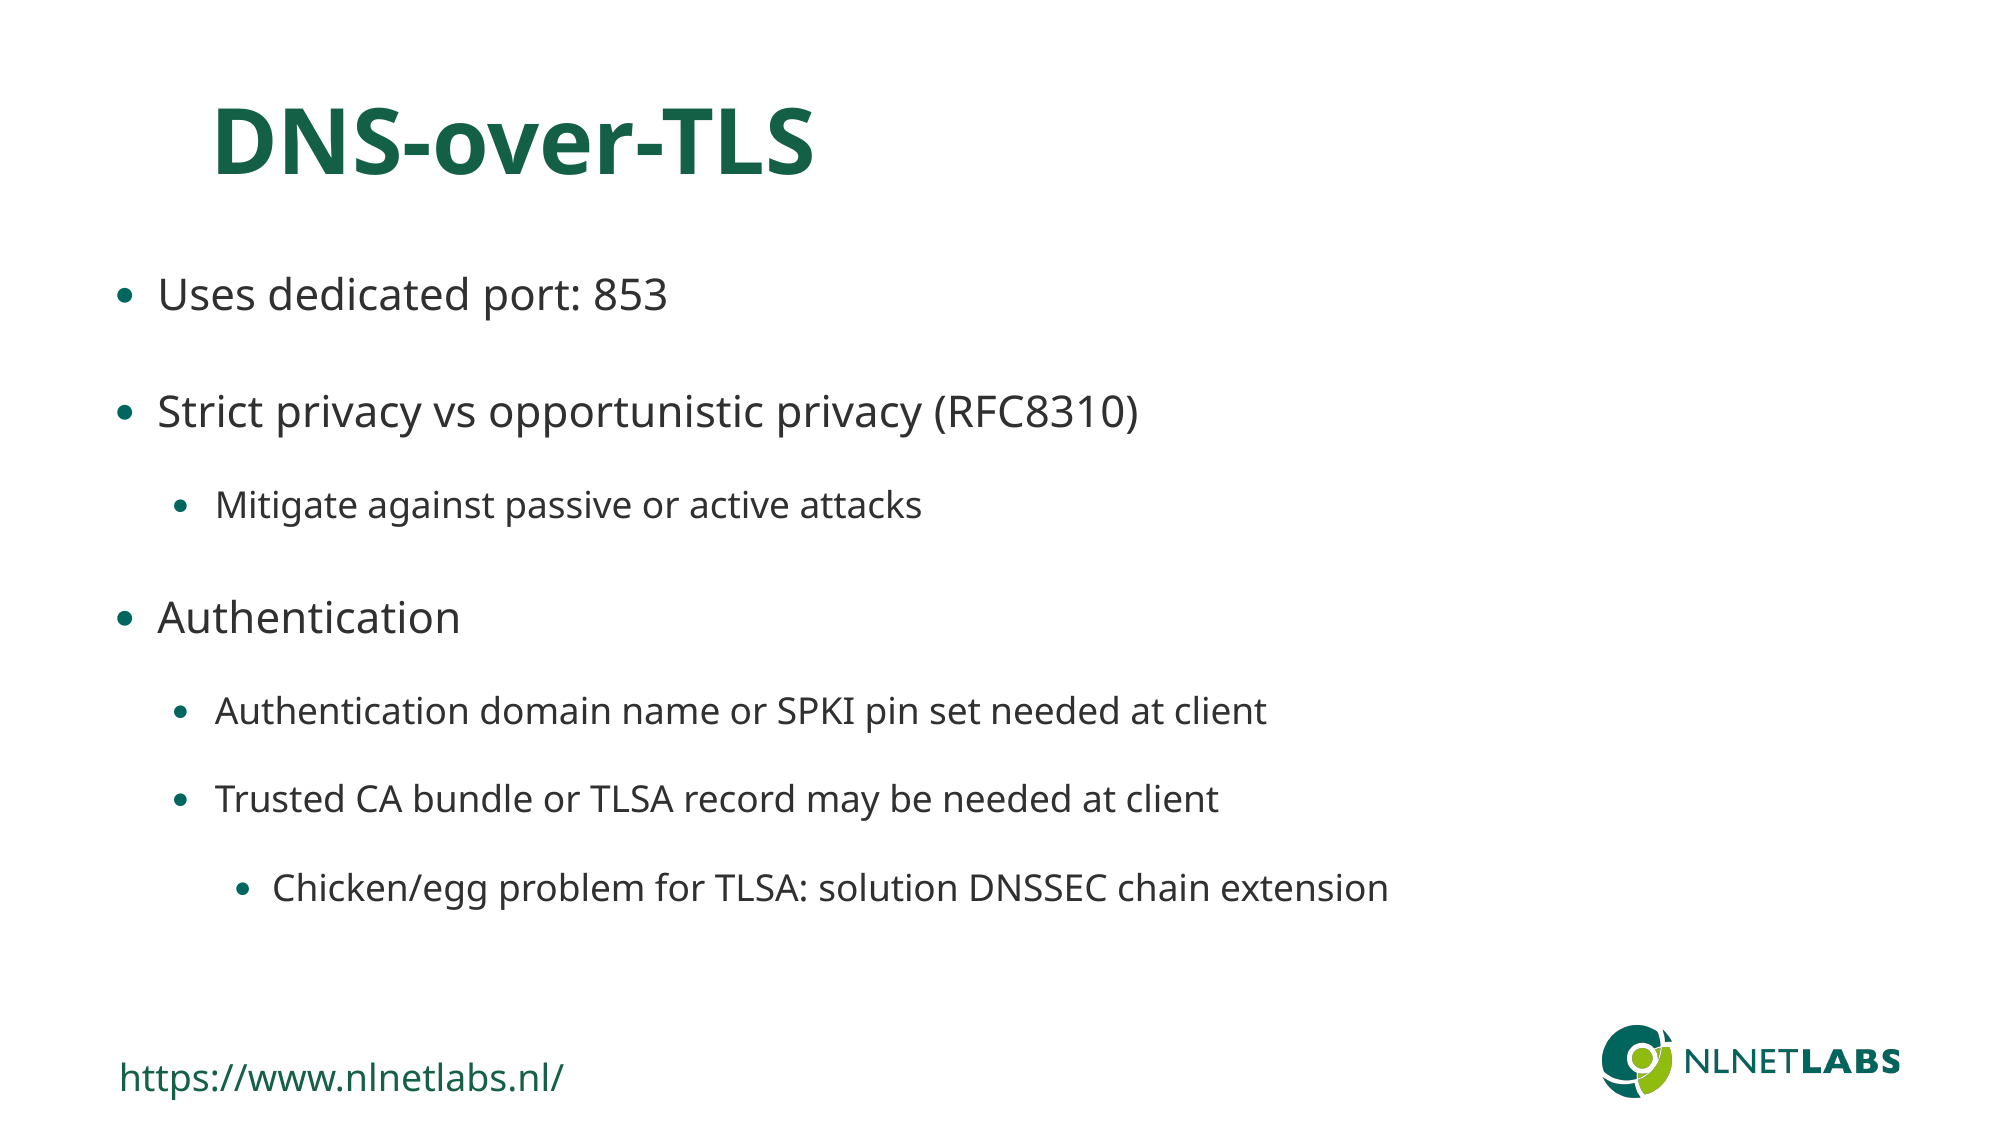

# DNS-over-TLS
Uses dedicated port: 853
Strict privacy vs opportunistic privacy (RFC8310)
Mitigate against passive or active attacks
Authentication
Authentication domain name or SPKI pin set needed at client
Trusted CA bundle or TLSA record may be needed at client
Chicken/egg problem for TLSA: solution DNSSEC chain extension